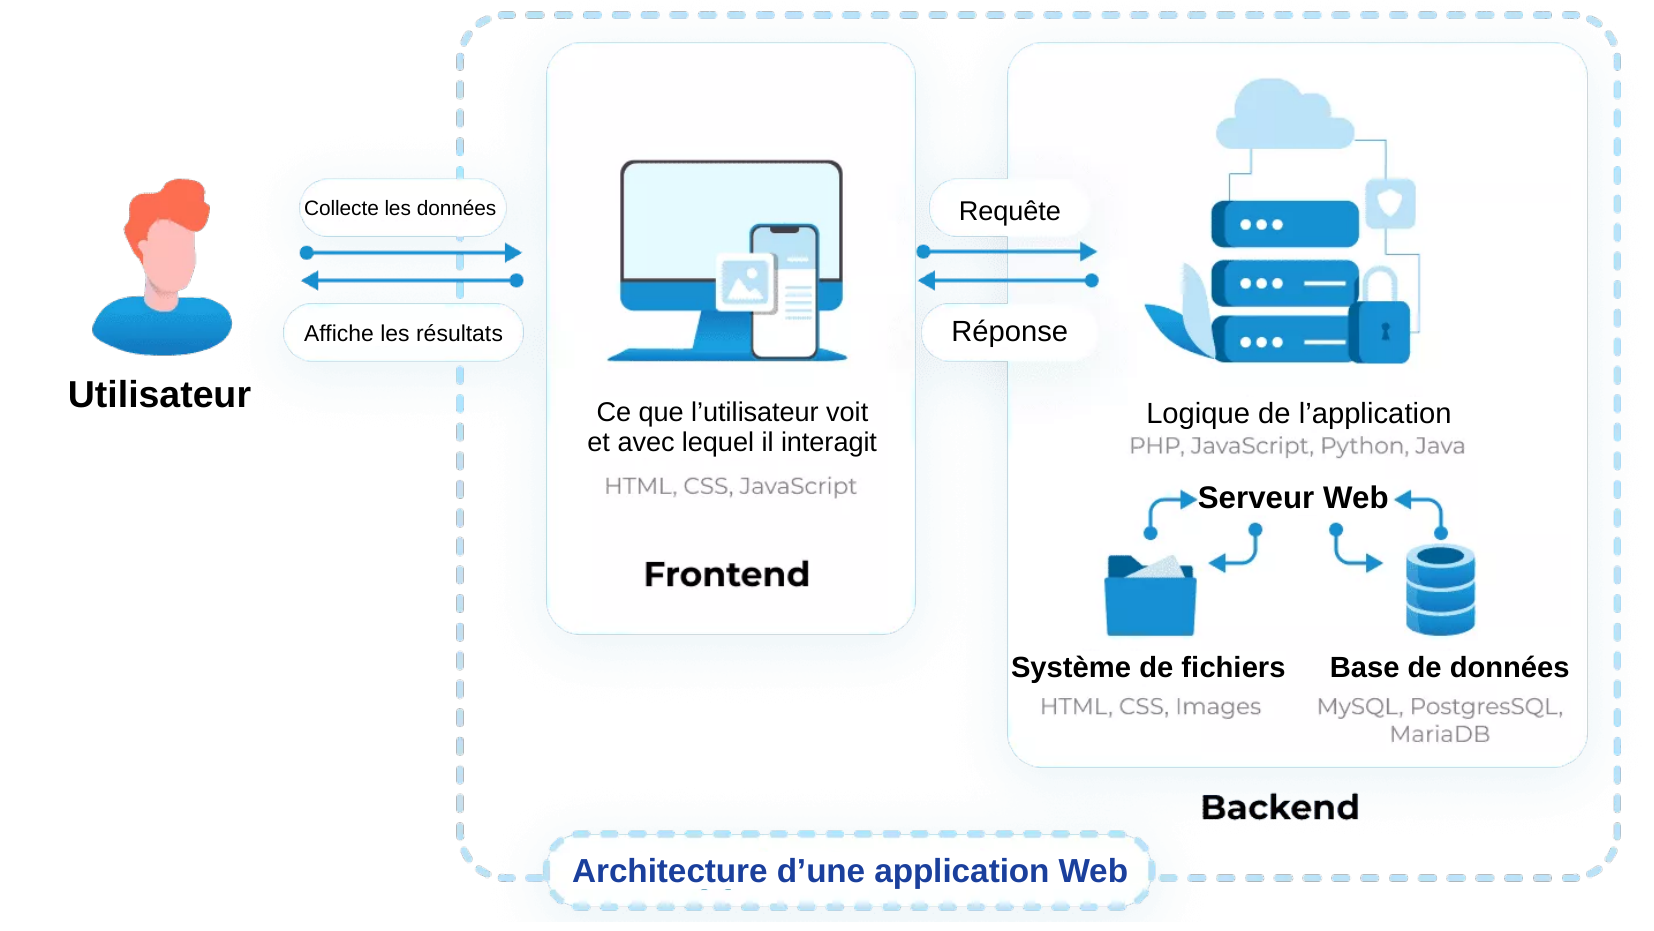

Collecte les données
Requête
Réponse
Affiche les résultats
Utilisateur
Ce que l’utilisateur voit et avec lequel il interagit
Logique de l’application
Serveur Web
Système de fichiers
Base de données
Architecture d’une application Web